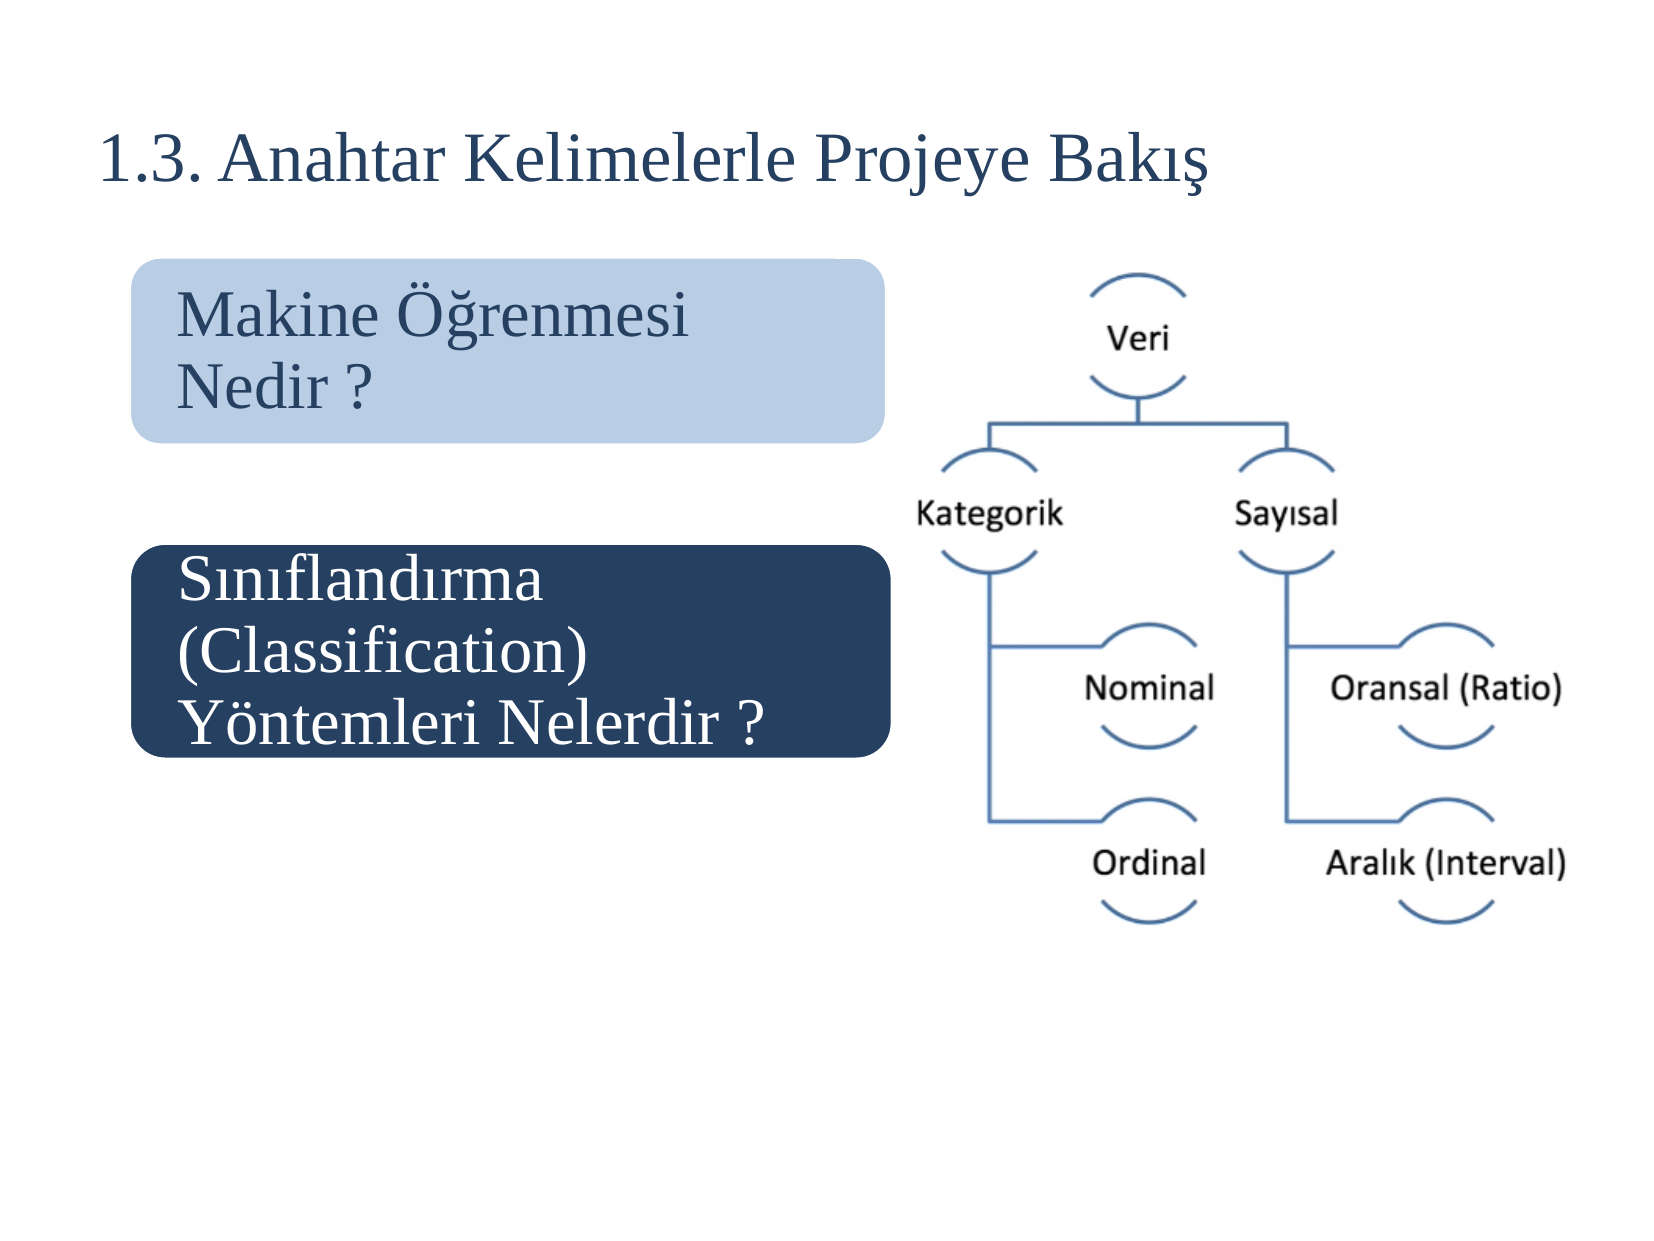

# 1.3. Anahtar Kelimelerle Projeye Bakış
Makine Öğrenmesi Nedir ?
Sınıflandırma (Classification) Yöntemleri Nelerdir ?